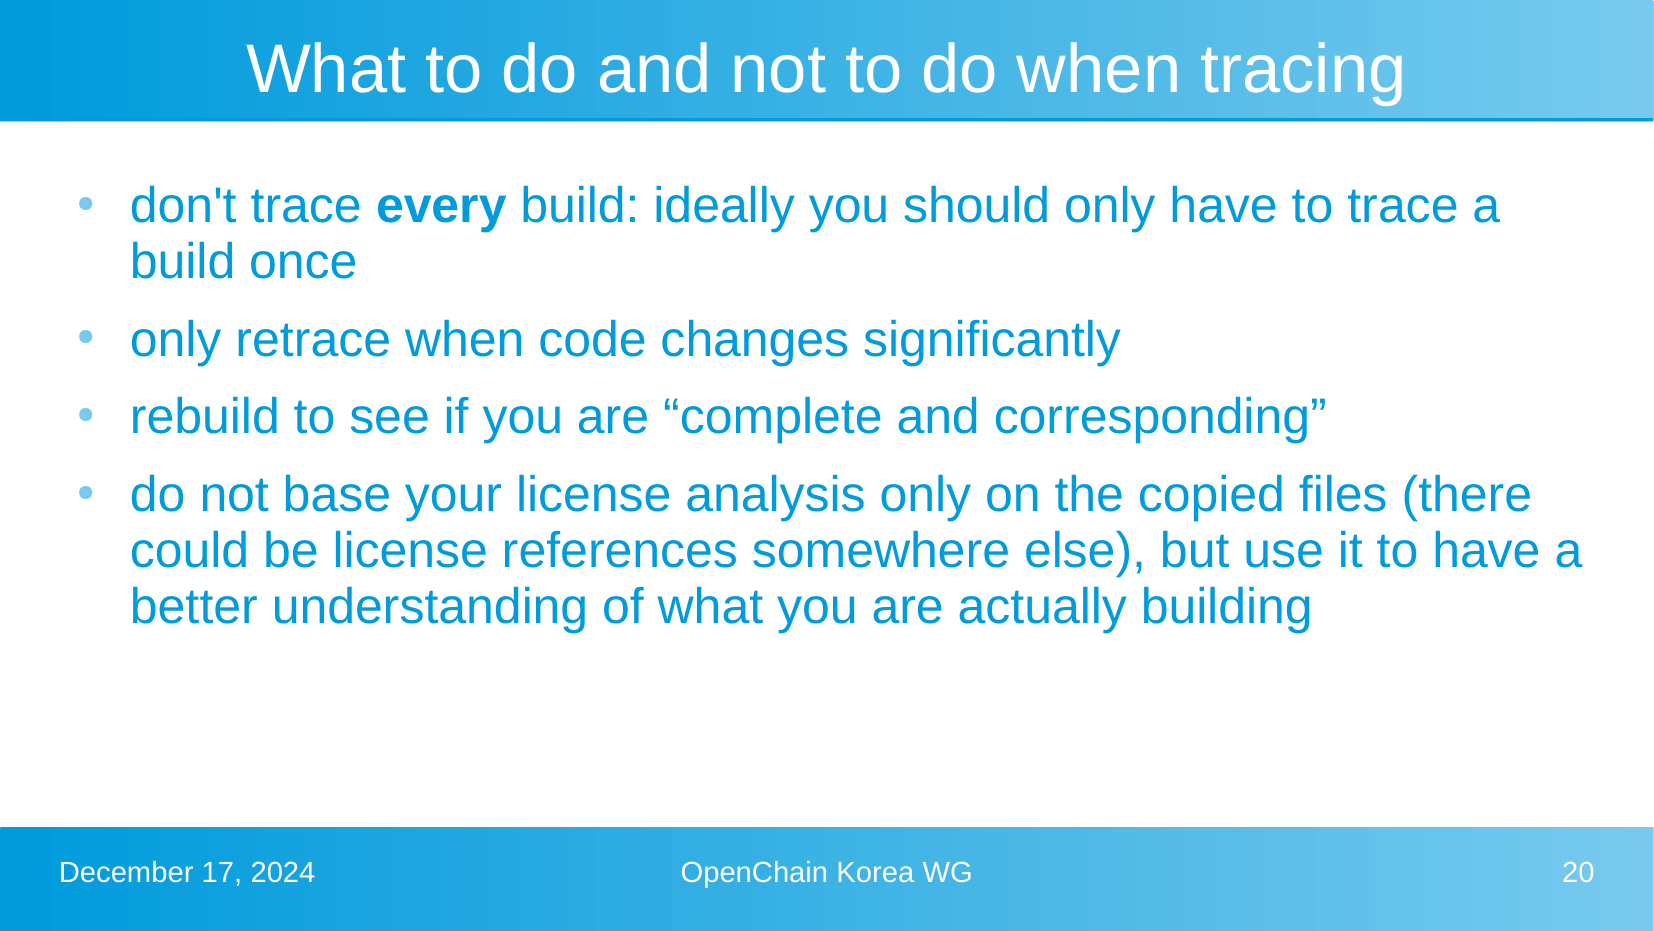

# What to do and not to do when tracing
don't trace every build: ideally you should only have to trace a build once
only retrace when code changes significantly
rebuild to see if you are “complete and corresponding”
do not base your license analysis only on the copied files (there could be license references somewhere else), but use it to have a better understanding of what you are actually building
20